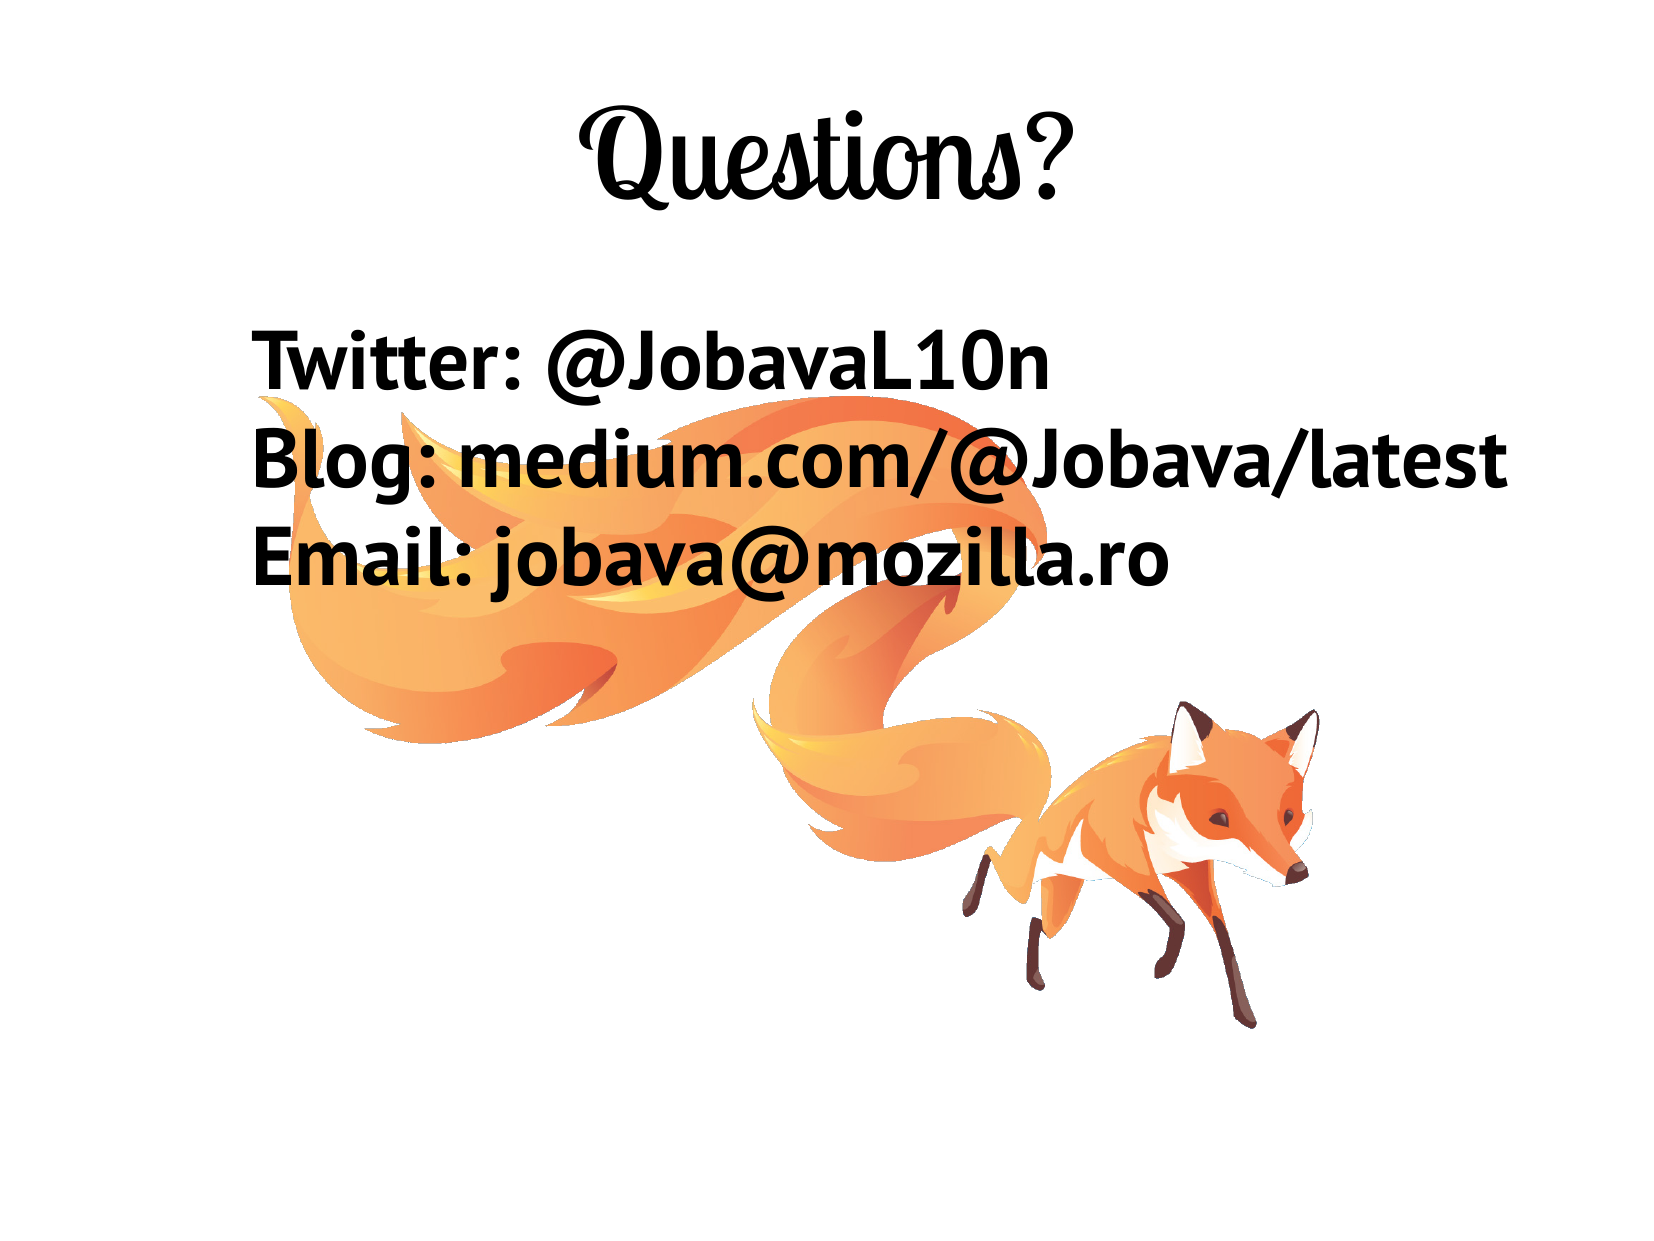

# Questions?
Twitter: @JobavaL10n
Blog: medium.com/@Jobava/latest
Email: jobava@mozilla.ro